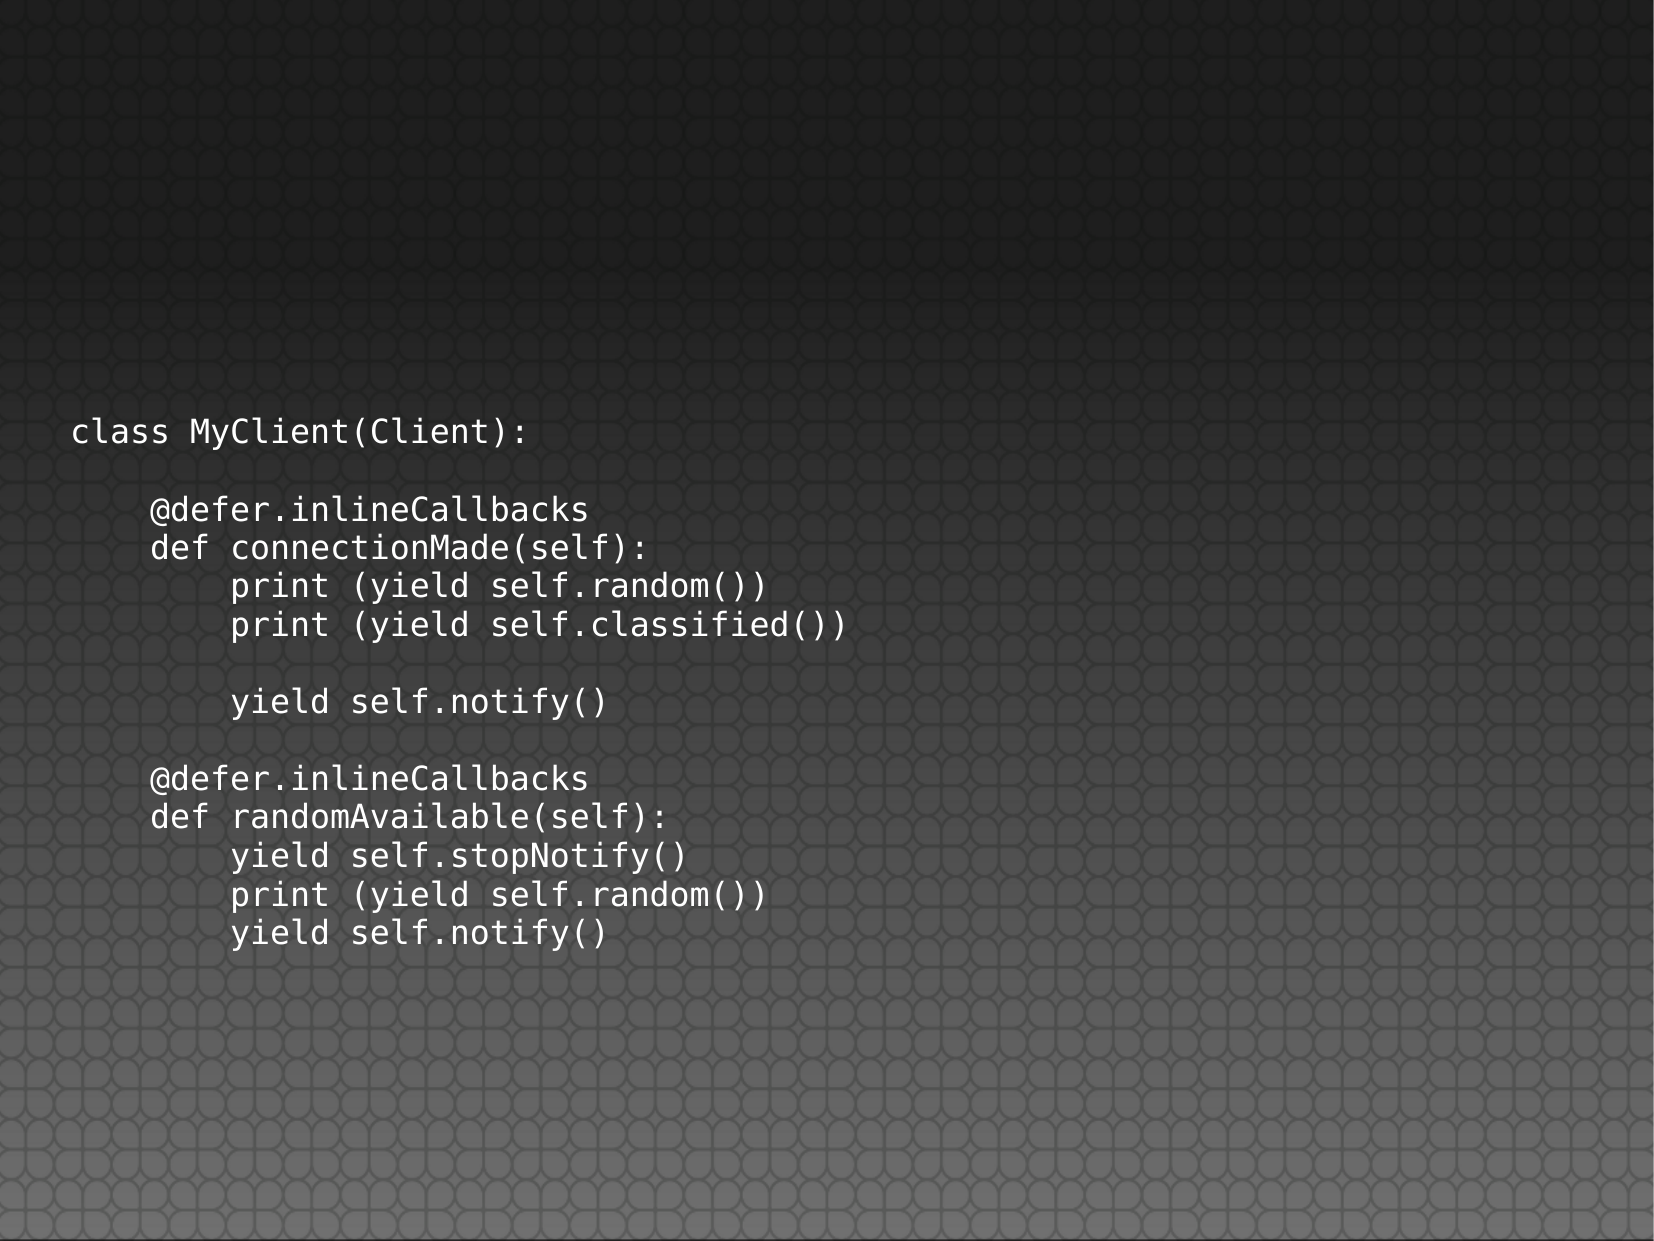

# class MyClient(Client): @defer.inlineCallbacks def connectionMade(self): print (yield self.random()) print (yield self.classified()) yield self.notify() @defer.inlineCallbacks def randomAvailable(self): yield self.stopNotify() print (yield self.random()) yield self.notify()